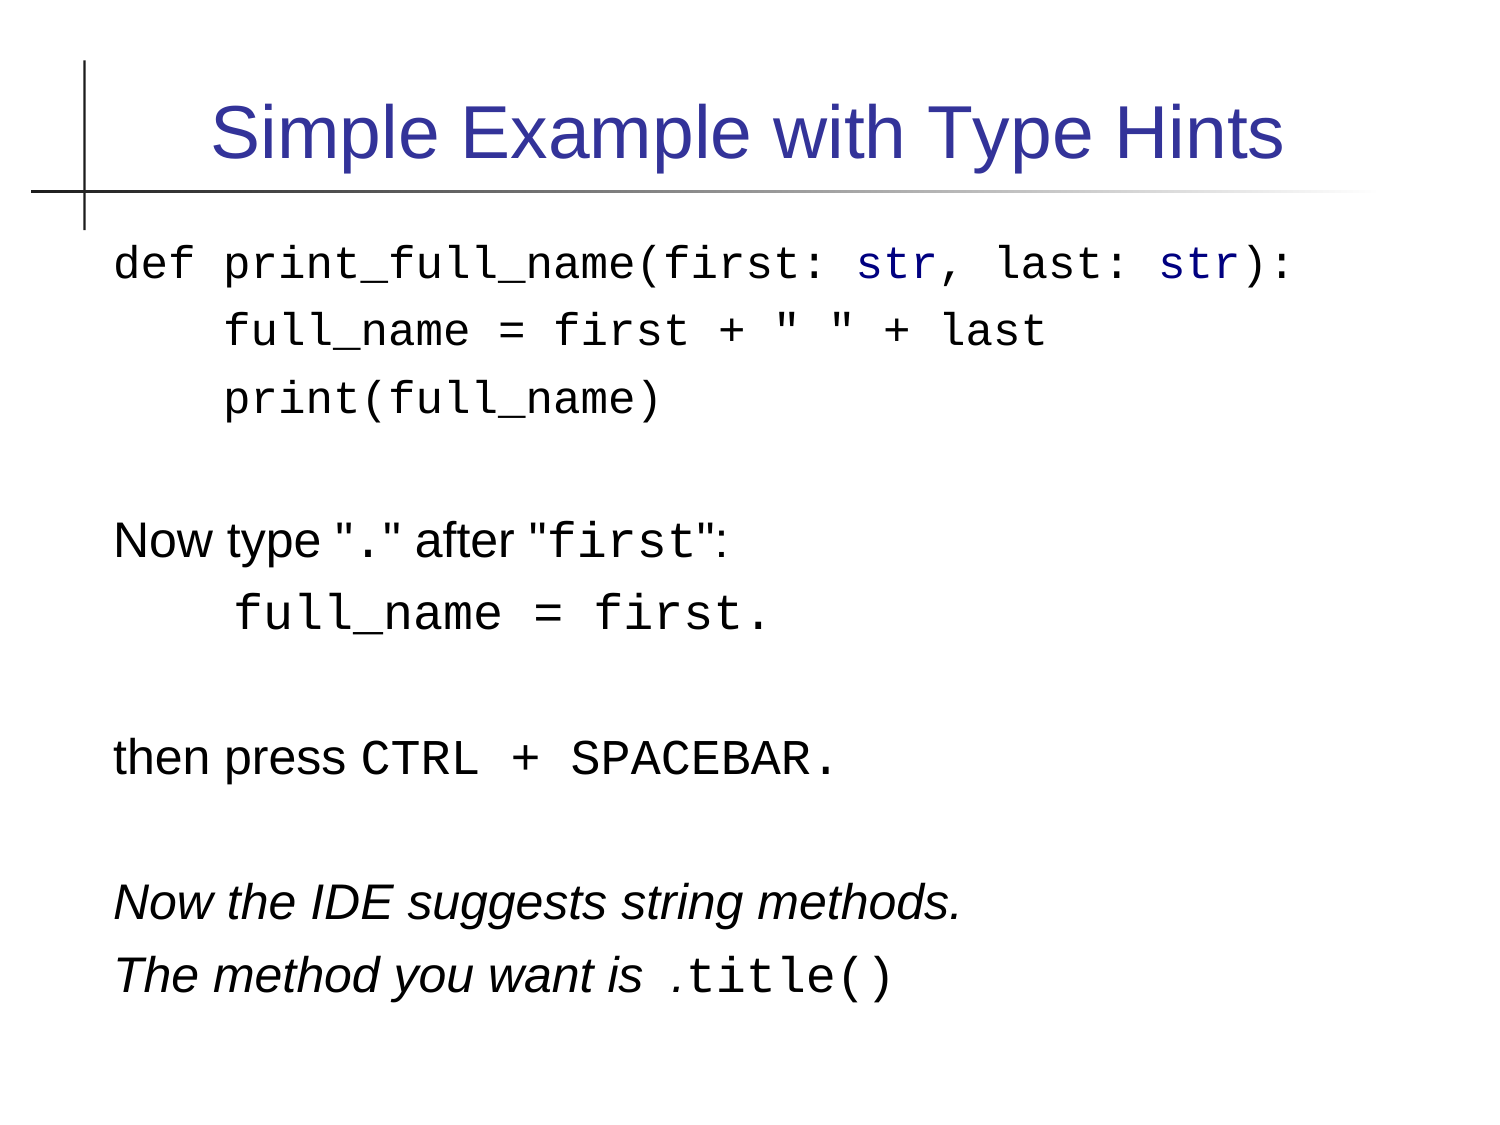

# Simple Example with Type Hints
def print_full_name(first: str, last: str):
 full_name = first + " " + last
 print(full_name)
Now type "." after "first":
 full_name = first.
then press CTRL + SPACEBAR.
Now the IDE suggests string methods.
The method you want is .title()